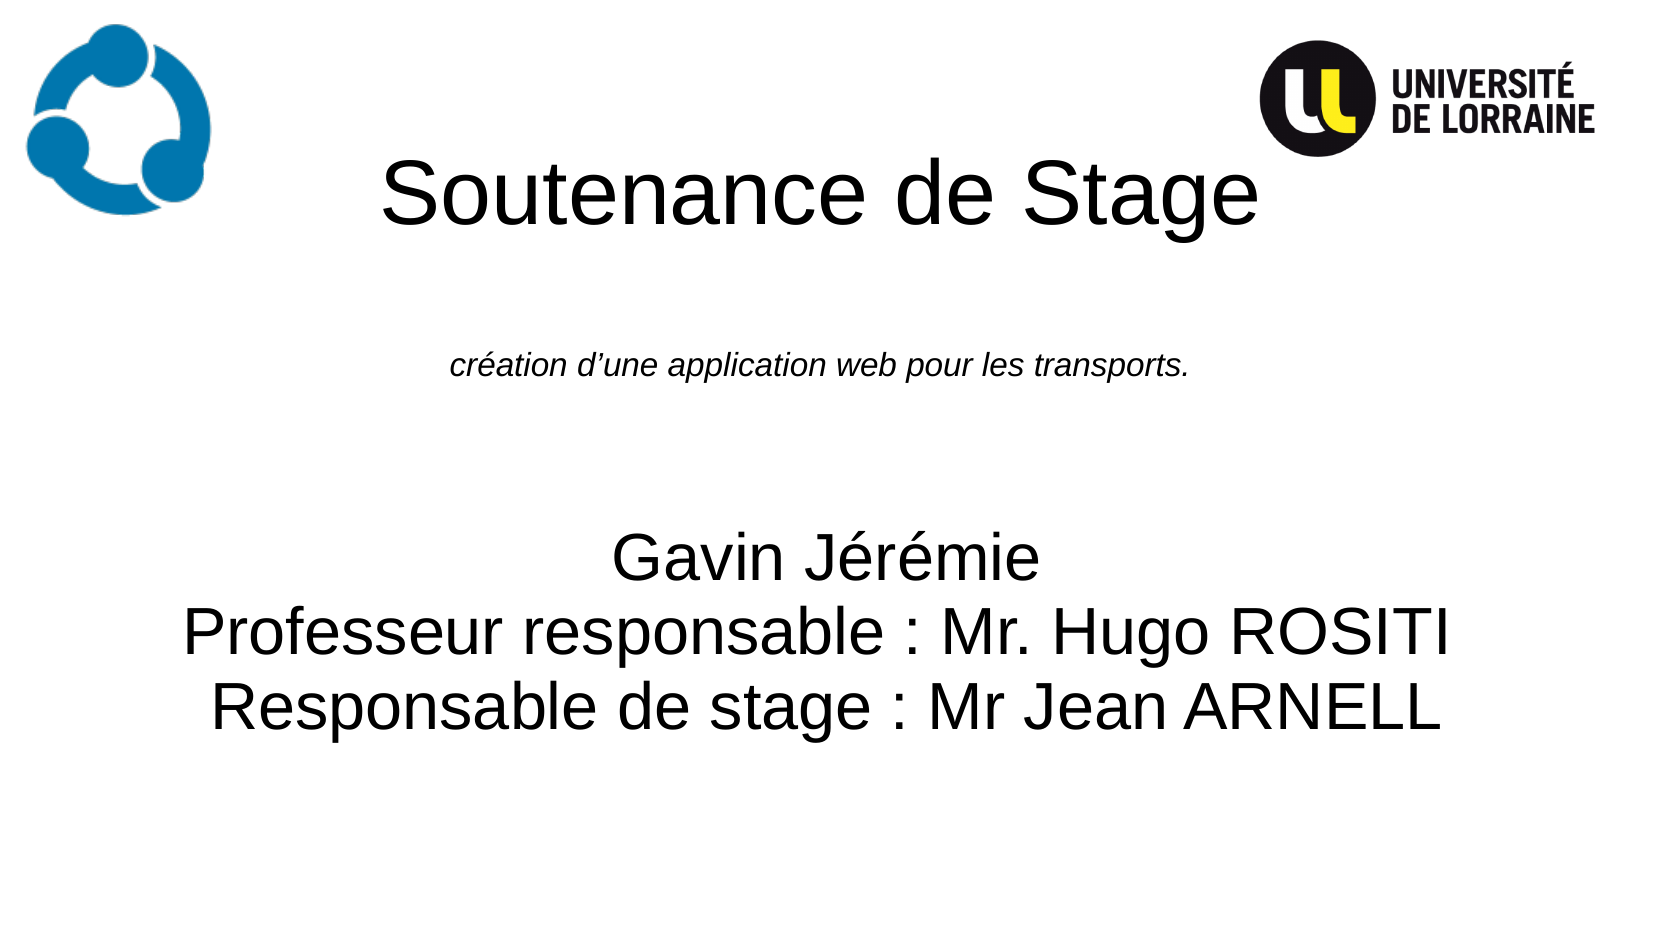

# Soutenance de Stage création d’une application web pour les transports.
Gavin Jérémie
Professeur responsable : Mr. Hugo ROSITI
Responsable de stage : Mr Jean ARNELL